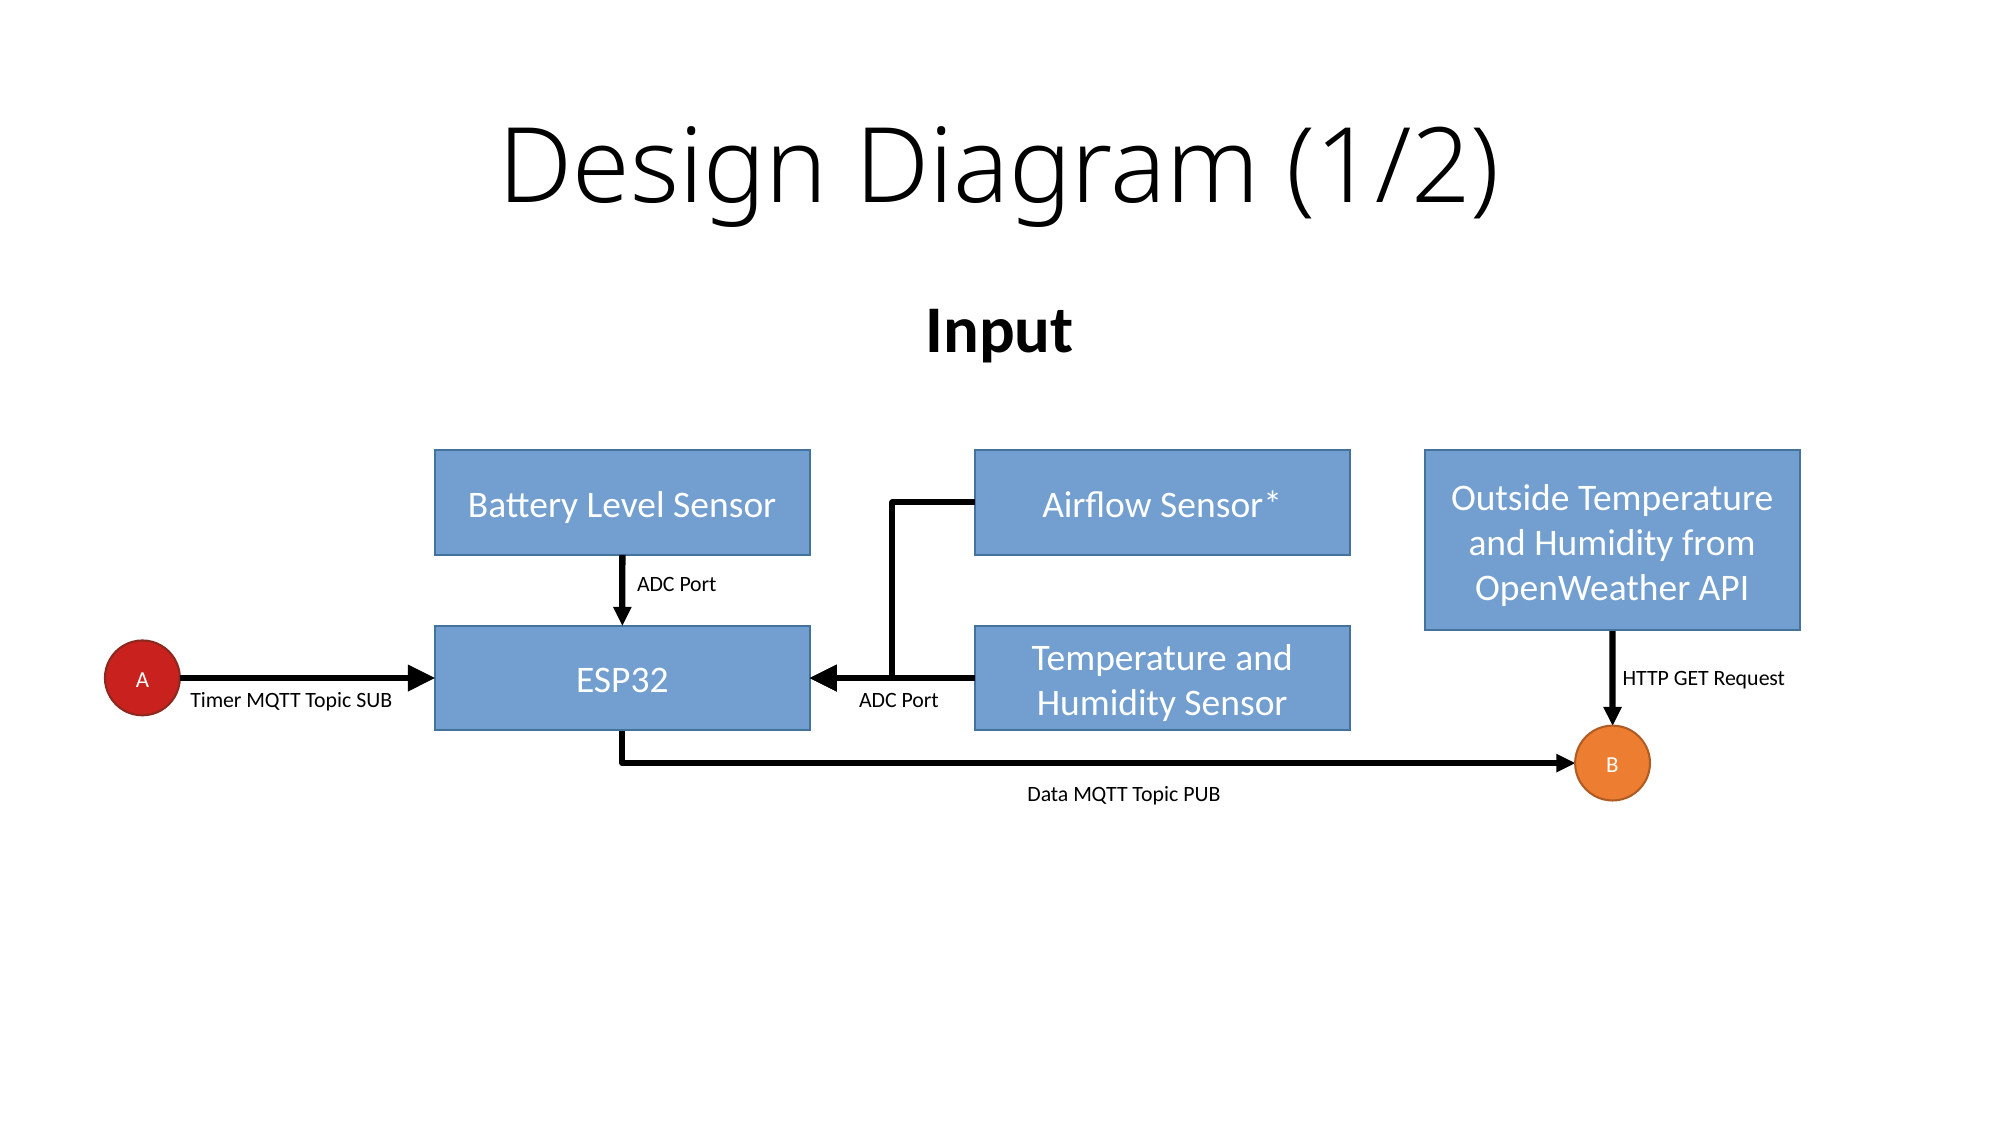

# Design Diagram (1/2)
Input
Battery Level Sensor
Airflow Sensor*
Outside Temperature
and Humidity from OpenWeather API
ADC Port
ESP32
Temperature and Humidity Sensor
A
HTTP GET Request
Timer MQTT Topic SUB
ADC Port
B
Data MQTT Topic PUB